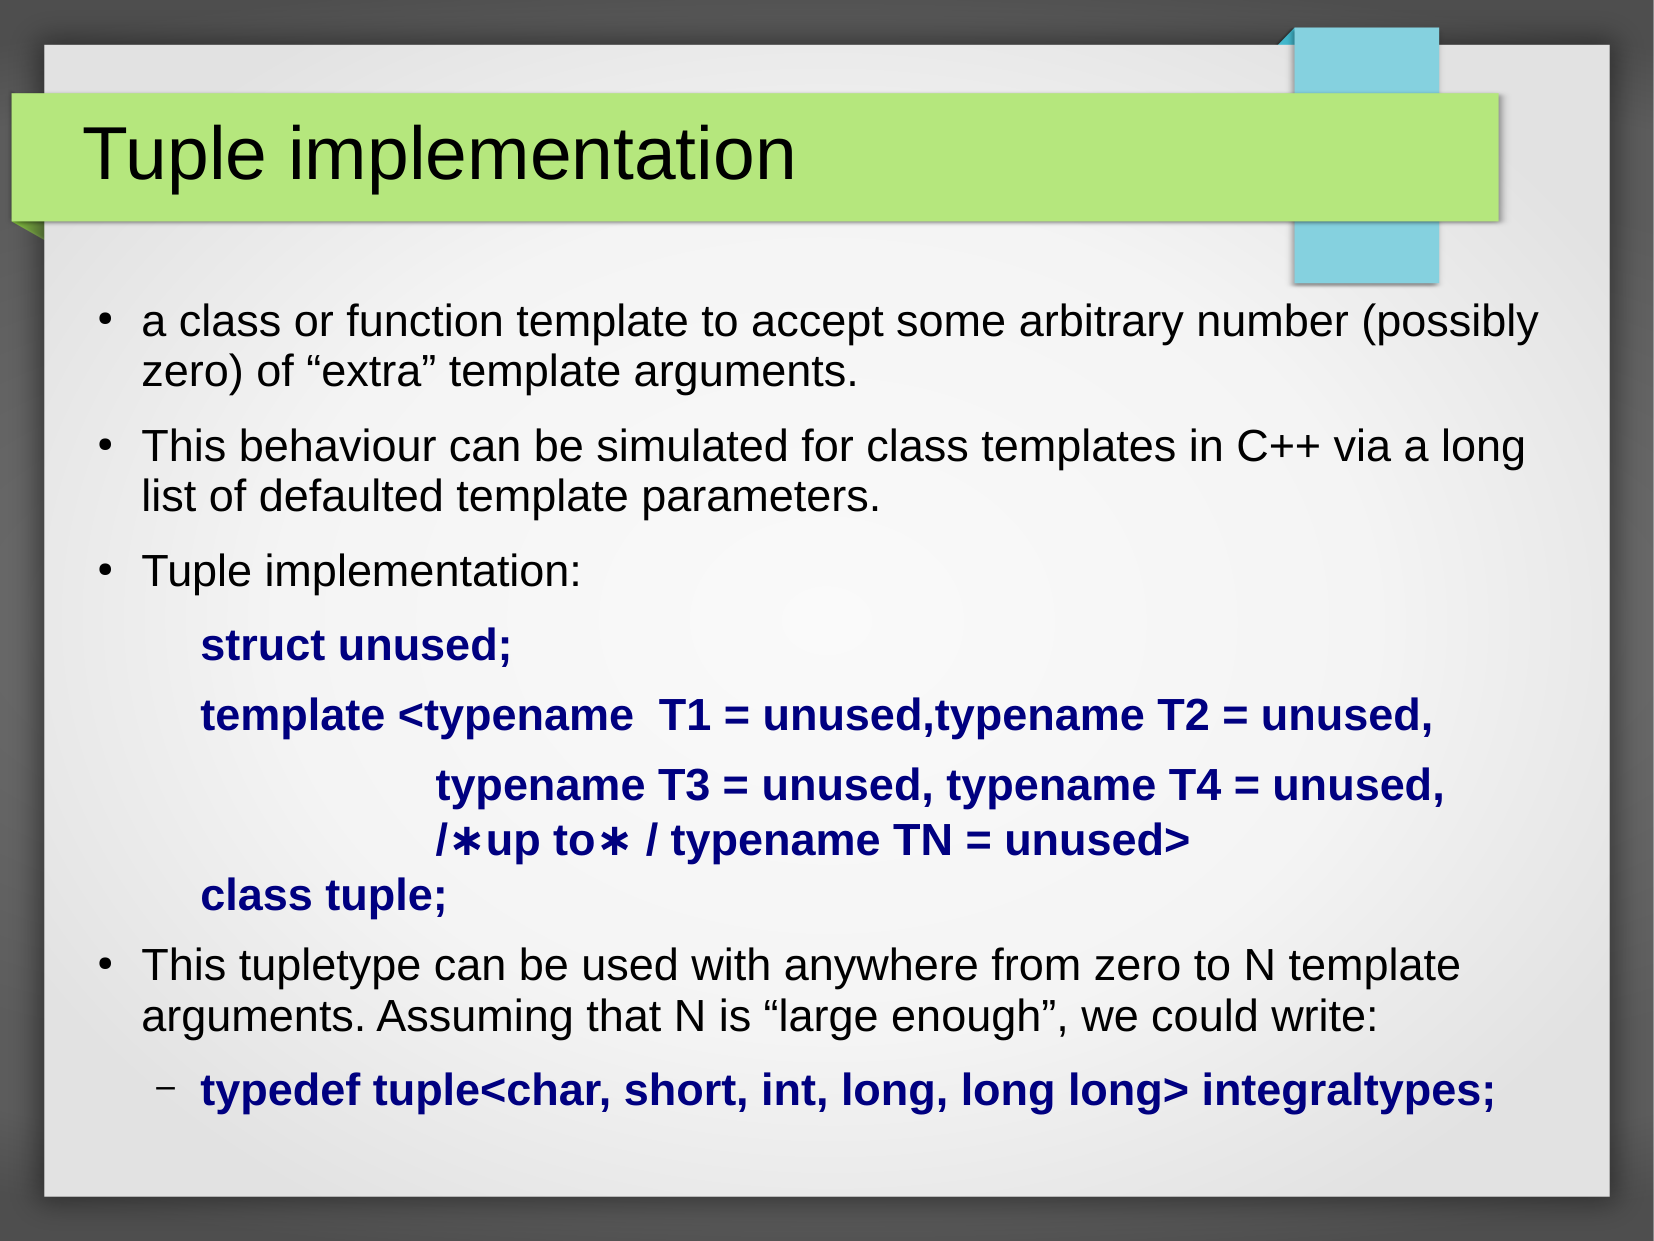

# Tuple implementation
a class or function template to accept some arbitrary number (possibly zero) of “extra” template arguments.
This behaviour can be simulated for class templates in C++ via a long list of defaulted template parameters.
Tuple implementation:
struct unused;
template <typename T1 = unused,typename T2 = unused,
typename T3 = unused, typename T4 = unused,
/∗up to∗ / typename TN = unused>
class tuple;
This tupletype can be used with anywhere from zero to N template arguments. Assuming that N is “large enough”, we could write:
typedef tuple<char, short, int, long, long long> integraltypes;